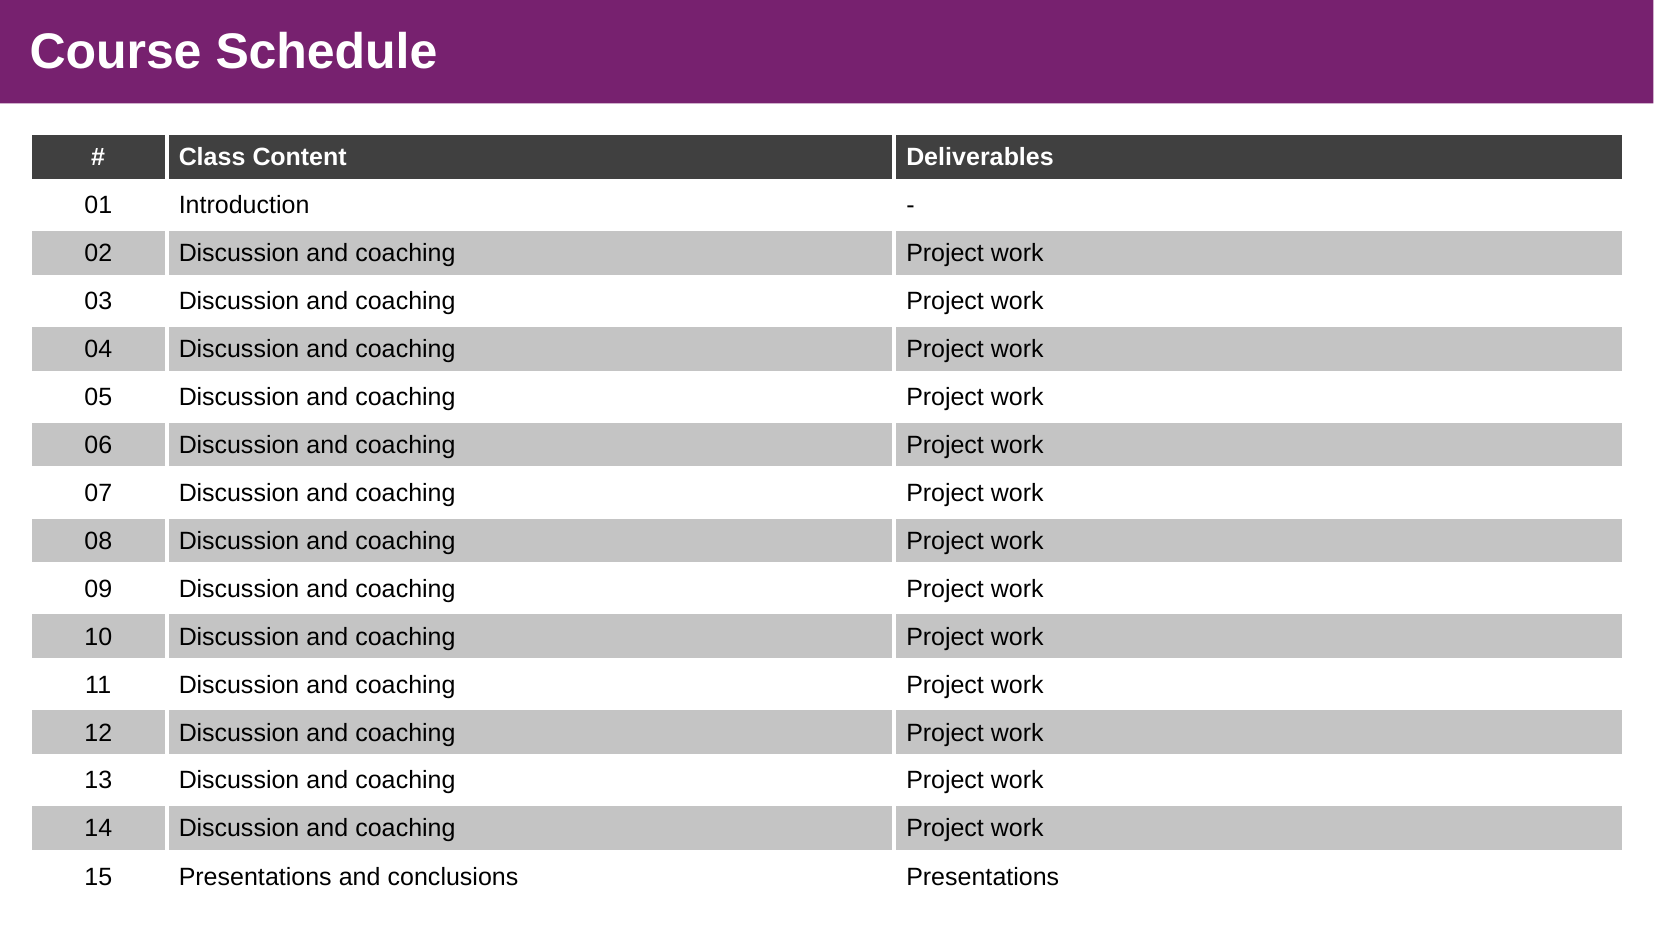

# Course Schedule
| # | Class Content | Deliverables |
| --- | --- | --- |
| 01 | Introduction | - |
| 02 | Discussion and coaching | Project work |
| 03 | Discussion and coaching | Project work |
| 04 | Discussion and coaching | Project work |
| 05 | Discussion and coaching | Project work |
| 06 | Discussion and coaching | Project work |
| 07 | Discussion and coaching | Project work |
| 08 | Discussion and coaching | Project work |
| 09 | Discussion and coaching | Project work |
| 10 | Discussion and coaching | Project work |
| 11 | Discussion and coaching | Project work |
| 12 | Discussion and coaching | Project work |
| 13 | Discussion and coaching | Project work |
| 14 | Discussion and coaching | Project work |
| 15 | Presentations and conclusions | Presentations |
Advanced Methods of Software Engineering
2
© 2020 Dirk Riehle - All Rights Reserved